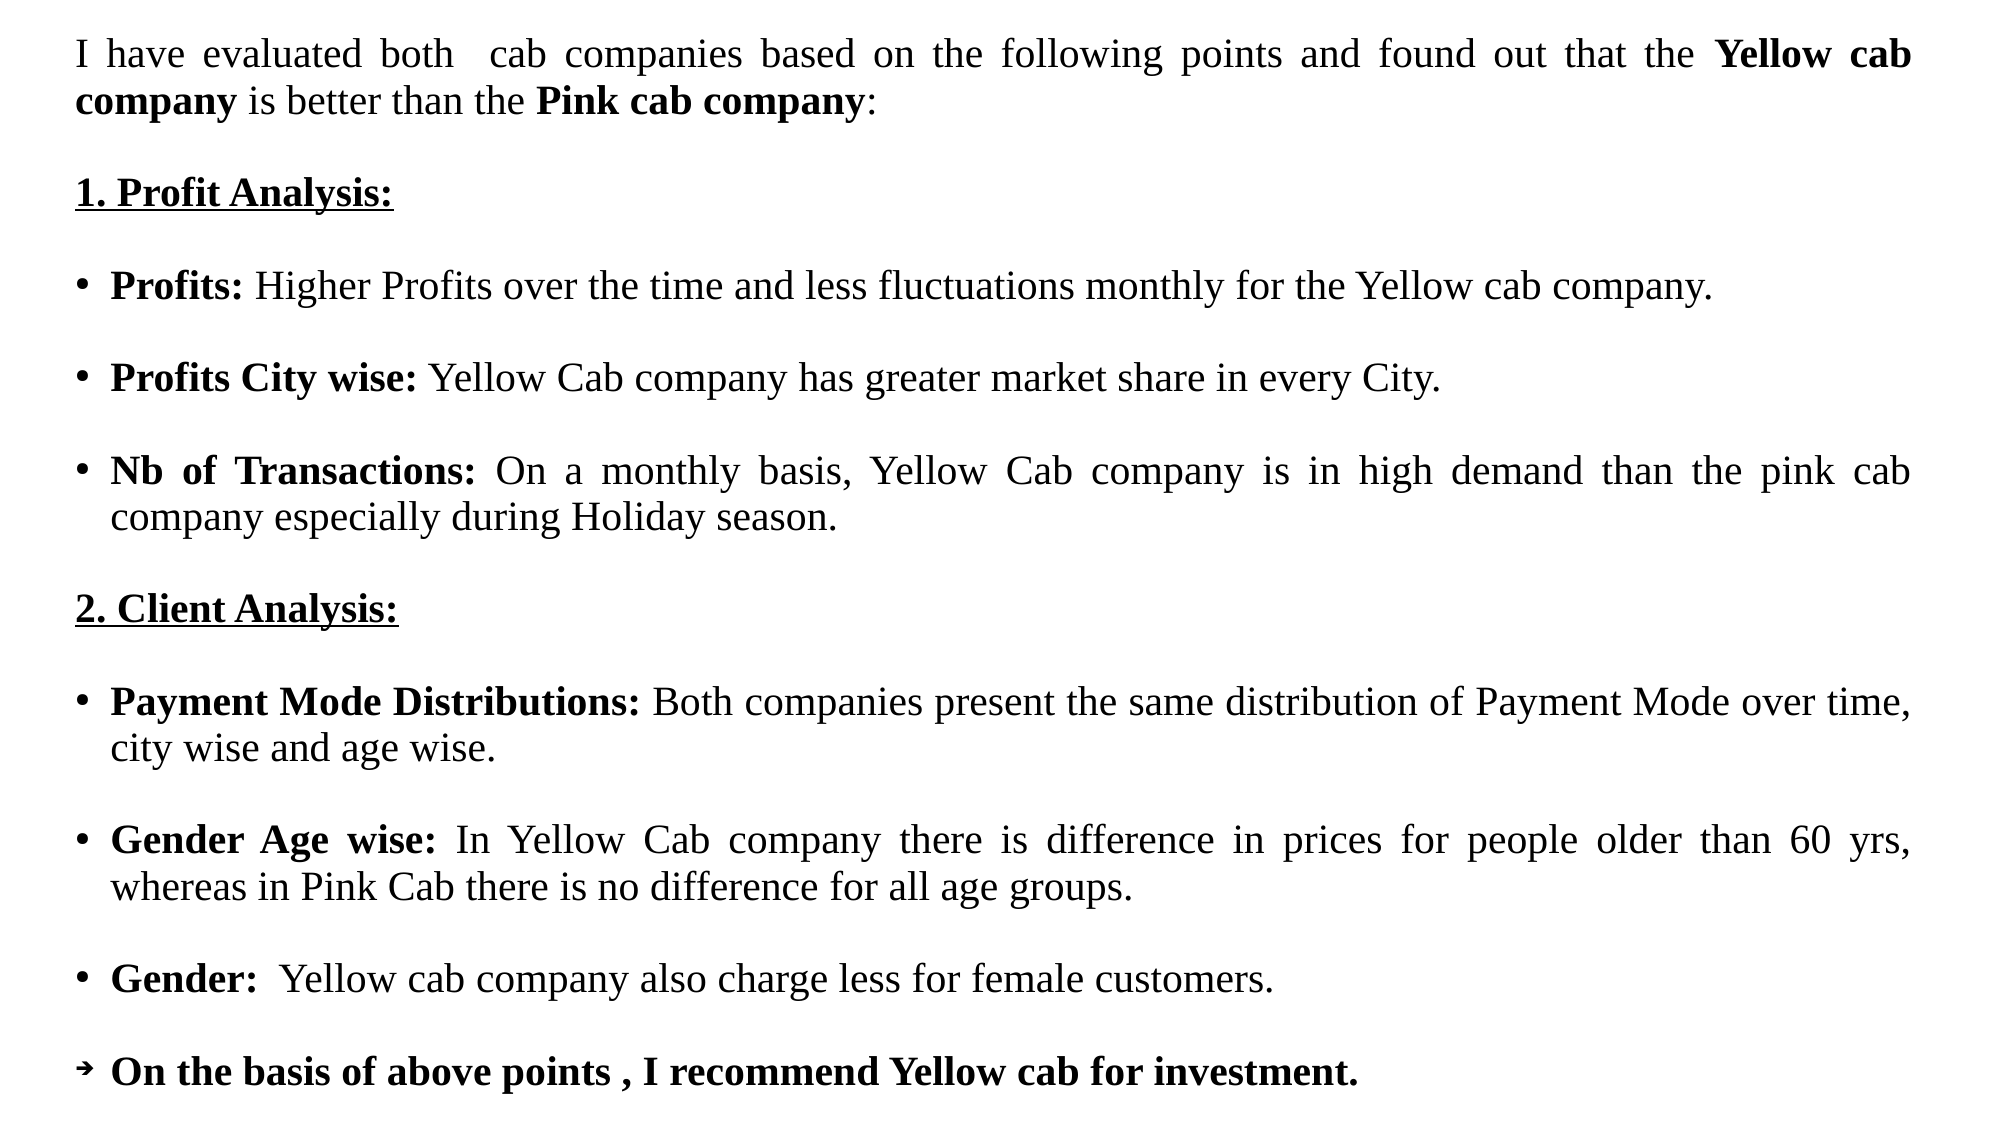

# I have evaluated both cab companies based on the following points and found out that the Yellow cab company is better than the Pink cab company:
1. Profit Analysis:
Profits: Higher Profits over the time and less fluctuations monthly for the Yellow cab company.
Profits City wise: Yellow Cab company has greater market share in every City.
Nb of Transactions: On a monthly basis, Yellow Cab company is in high demand than the pink cab company especially during Holiday season.
2. Client Analysis:
Payment Mode Distributions: Both companies present the same distribution of Payment Mode over time, city wise and age wise.
Gender Age wise: In Yellow Cab company there is difference in prices for people older than 60 yrs, whereas in Pink Cab there is no difference for all age groups.
Gender: Yellow cab company also charge less for female customers.
On the basis of above points , I recommend Yellow cab for investment.